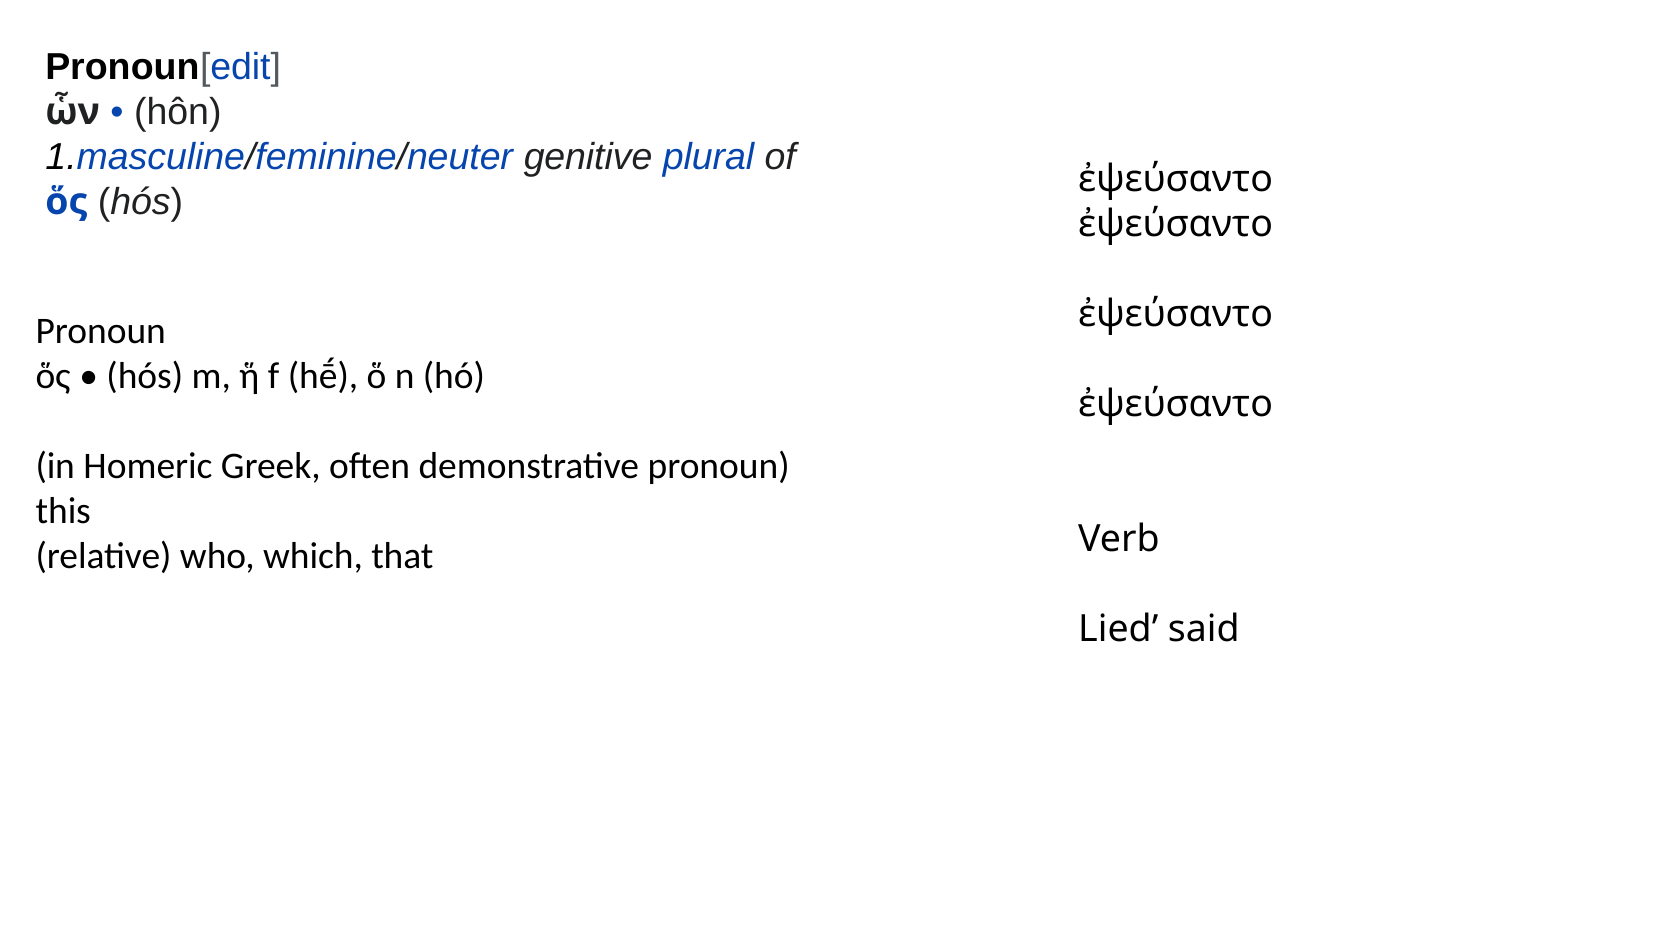

Pronoun[edit]
ὧν • (hôn)
masculine/feminine/neuter genitive plural of ὅς (hós)
ἐψεύσαντο
ἐψεύσαντο
ἐψεύσαντο
ἐψεύσαντο
Verb
Lied’ said
Pronoun
ὅς • (hós) m, ἥ f (hḗ), ὅ n (hó)
(in Homeric Greek, often demonstrative pronoun) this
(relative) who, which, that